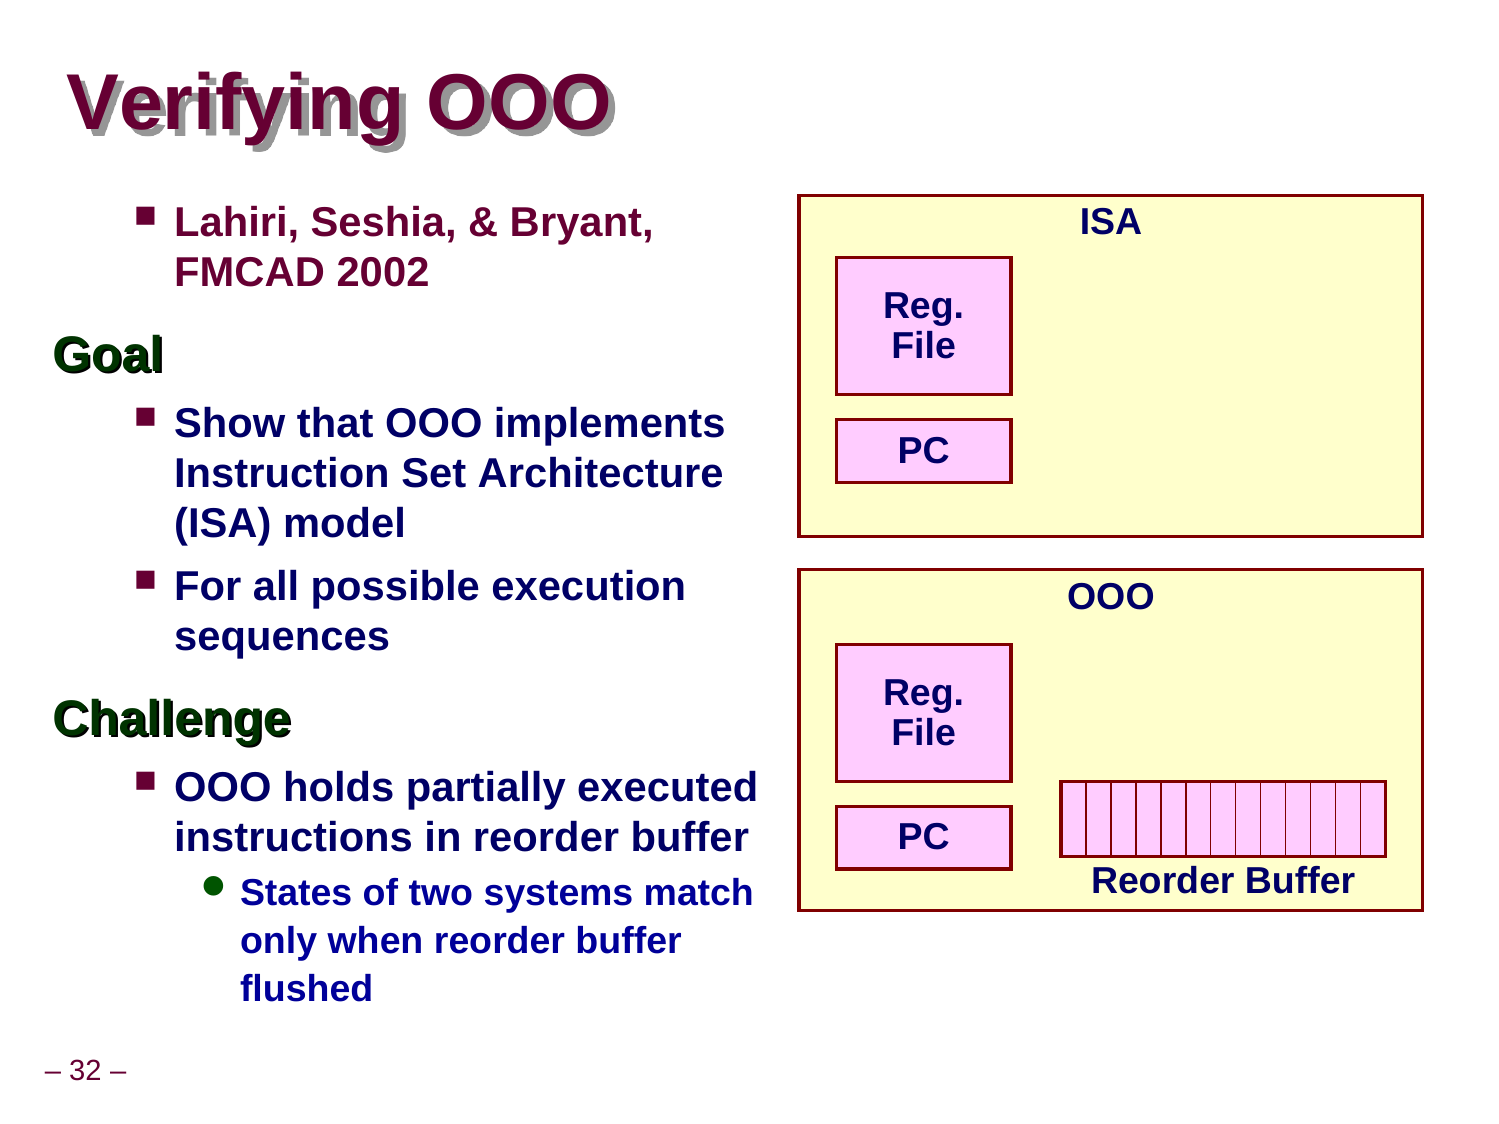

# Verifying OOO
Lahiri, Seshia, & Bryant, FMCAD 2002
Goal
Show that OOO implements Instruction Set Architecture (ISA) model
For all possible execution sequences
Challenge
OOO holds partially executed instructions in reorder buffer
States of two systems match only when reorder buffer flushed
ISA
Reg.
File
PC
OOO
Reg.
File
PC
Reorder Buffer